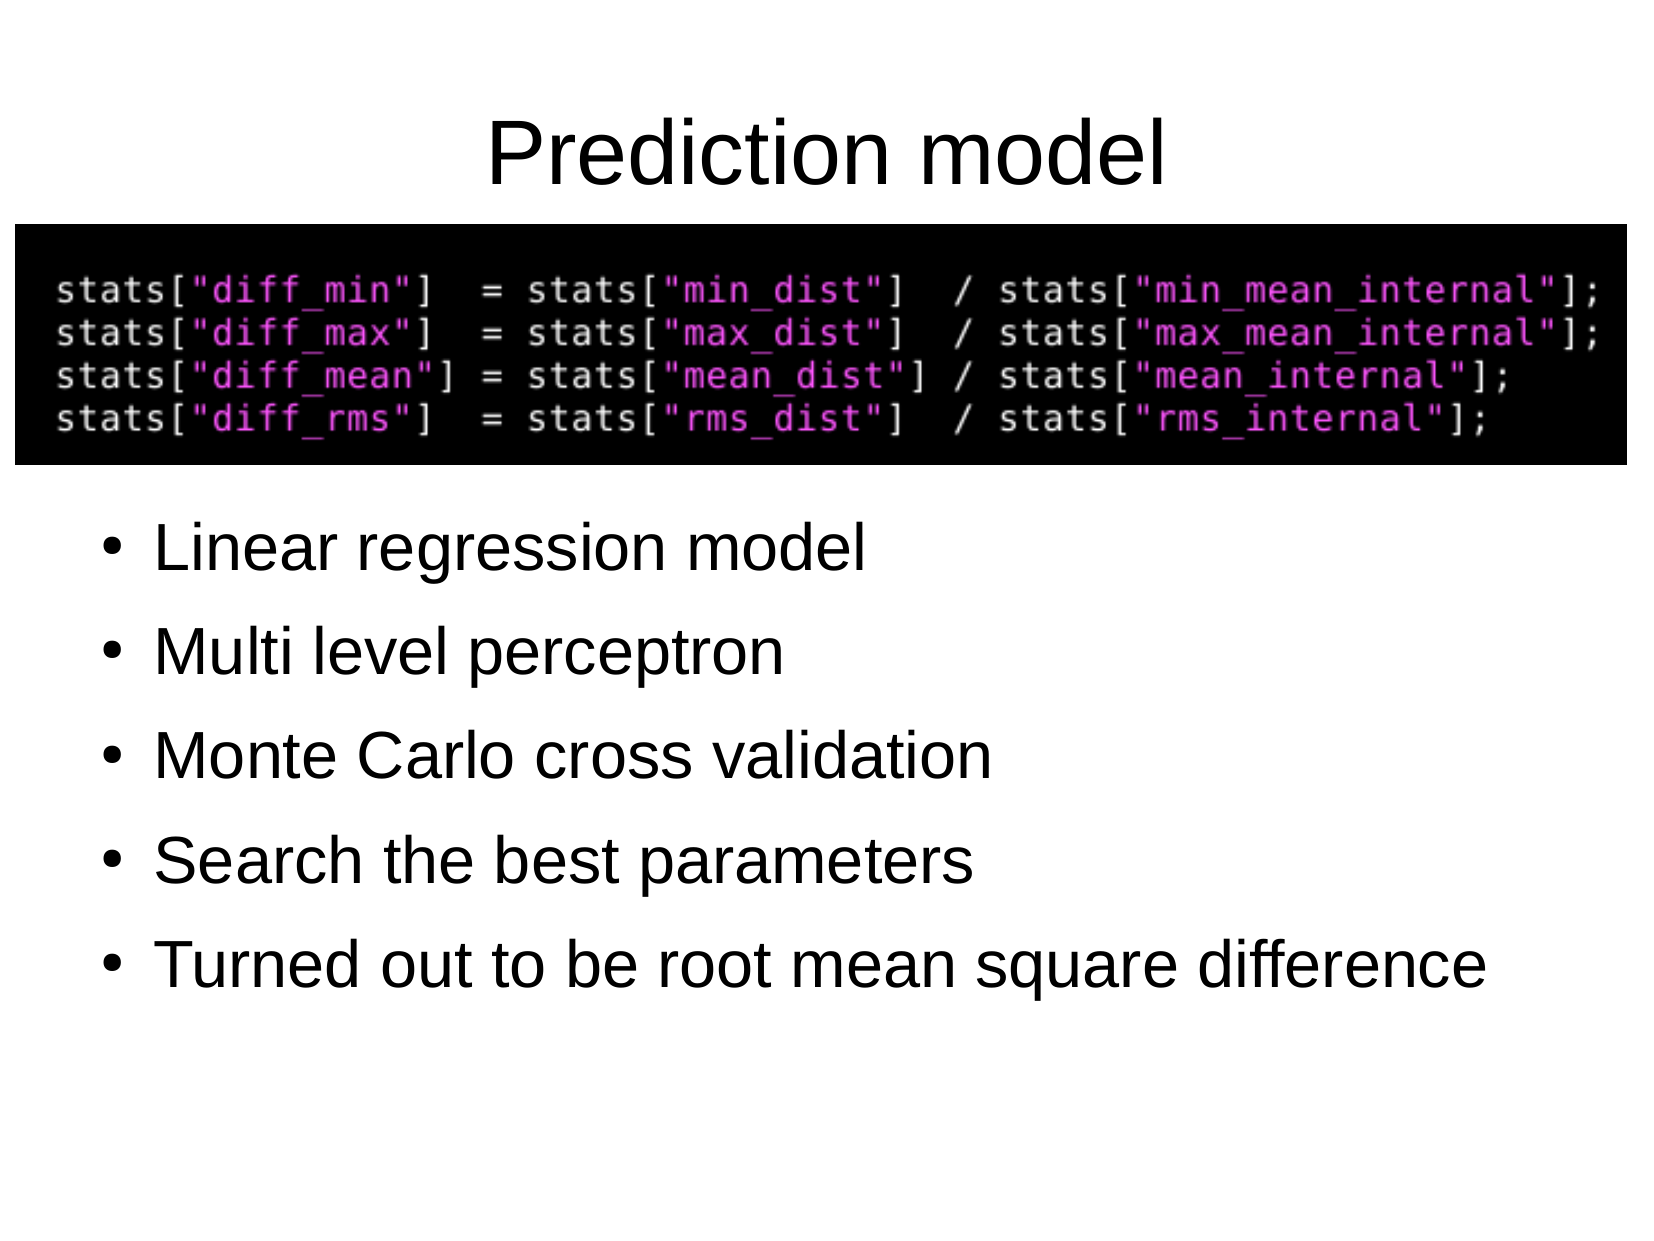

# Prediction model
Linear regression model
Multi level perceptron
Monte Carlo cross validation
Search the best parameters
Turned out to be root mean square difference